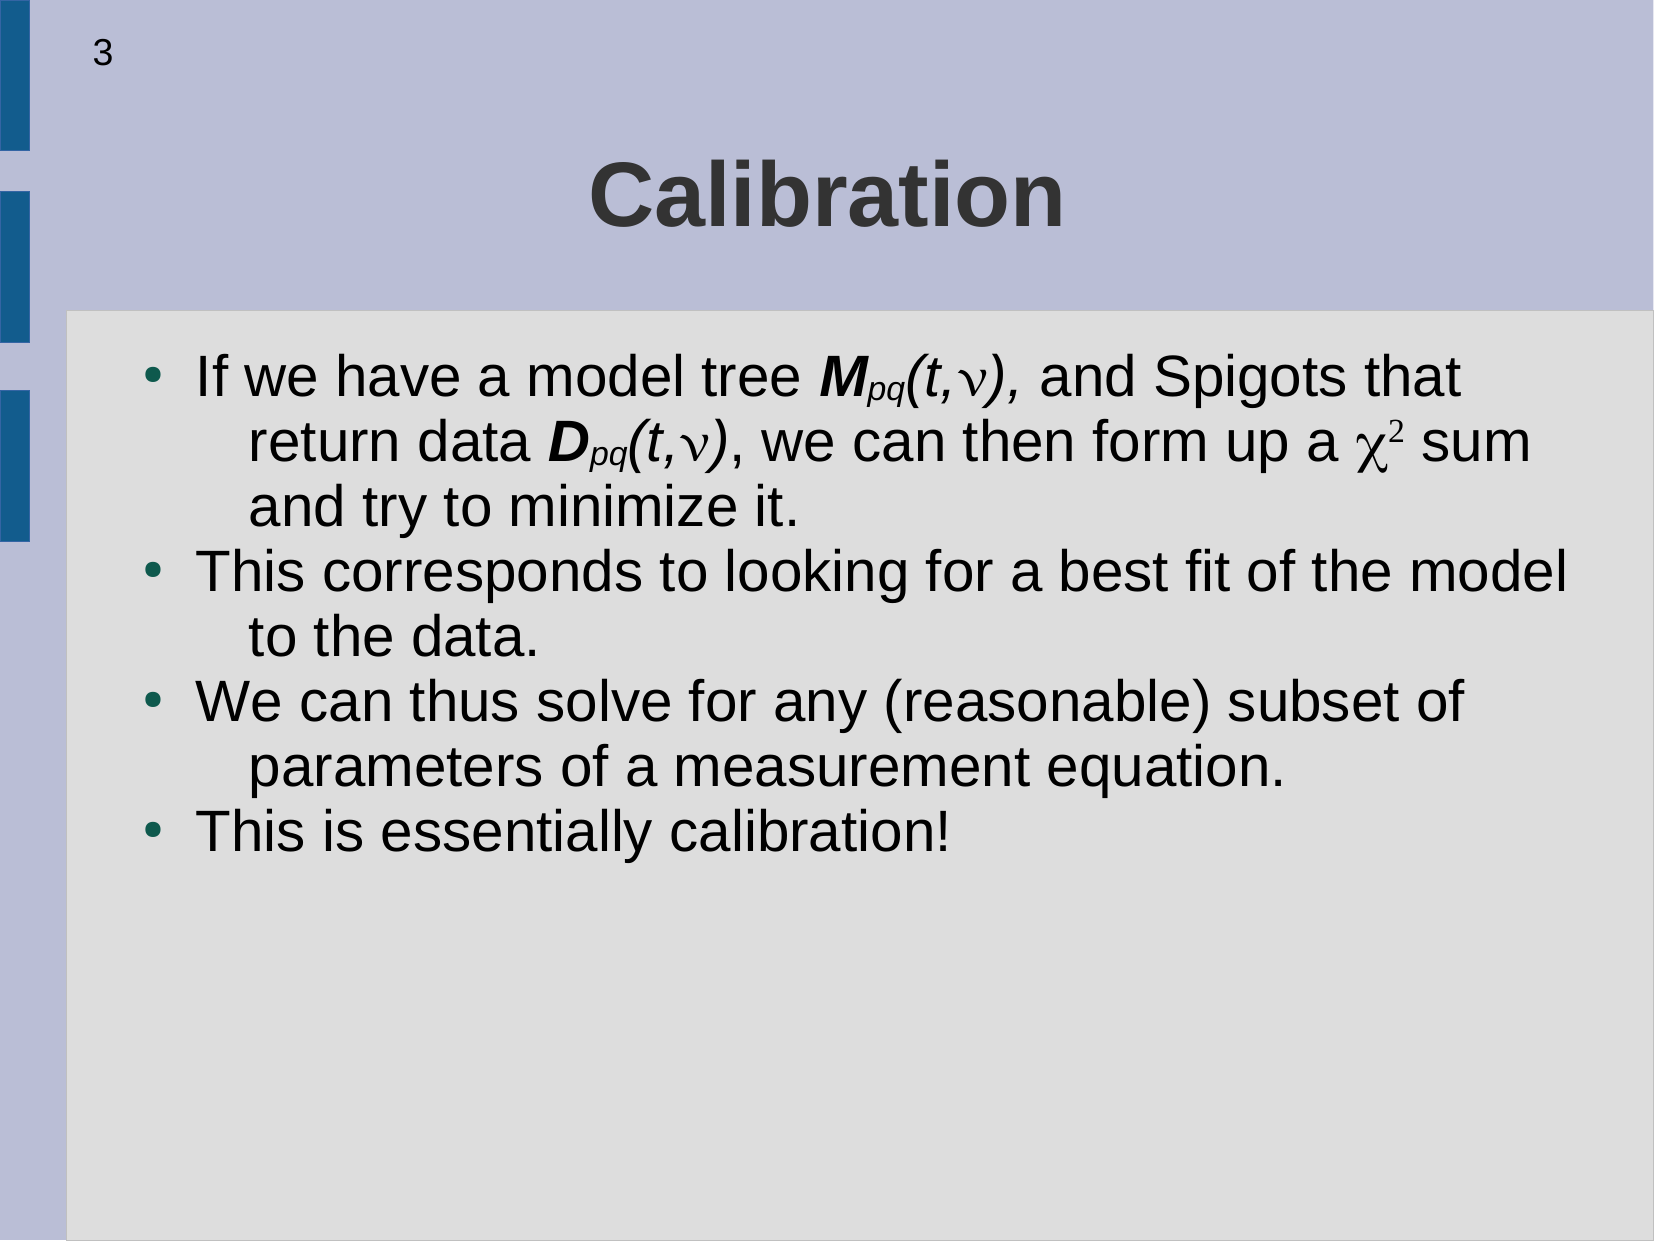

# Calibration
If we have a model tree Mpq(t,), and Spigots that return data Dpq(t,), we can then form up a 2 sum and try to minimize it.
This corresponds to looking for a best fit of the model to the data.
We can thus solve for any (reasonable) subset of parameters of a measurement equation.
This is essentially calibration!